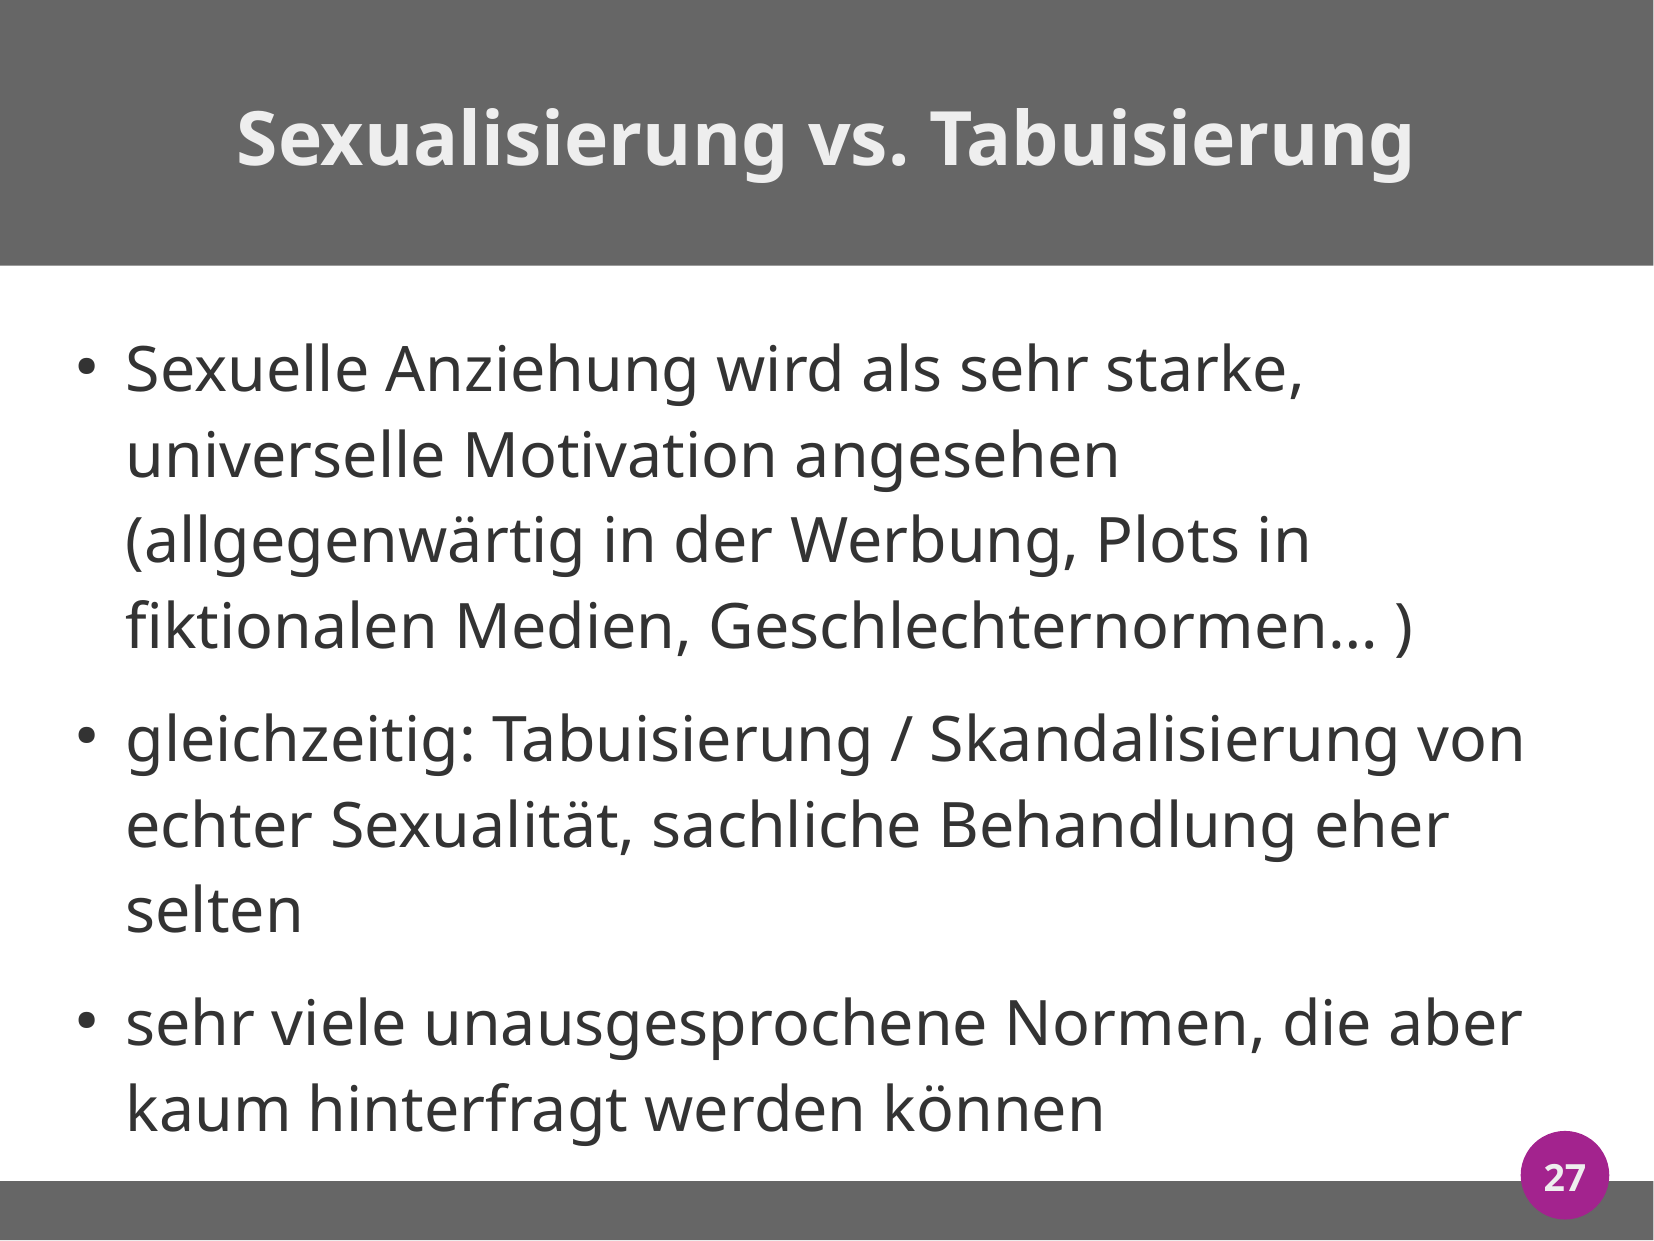

# Sexualisierung vs. Tabuisierung
Sexuelle Anziehung wird als sehr starke, universelle Motivation angesehen (allgegenwärtig in der Werbung, Plots in fiktionalen Medien, Geschlechternormen… )
gleichzeitig: Tabuisierung / Skandalisierung von echter Sexualität, sachliche Behandlung eher selten
sehr viele unausgesprochene Normen, die aber kaum hinterfragt werden können
27